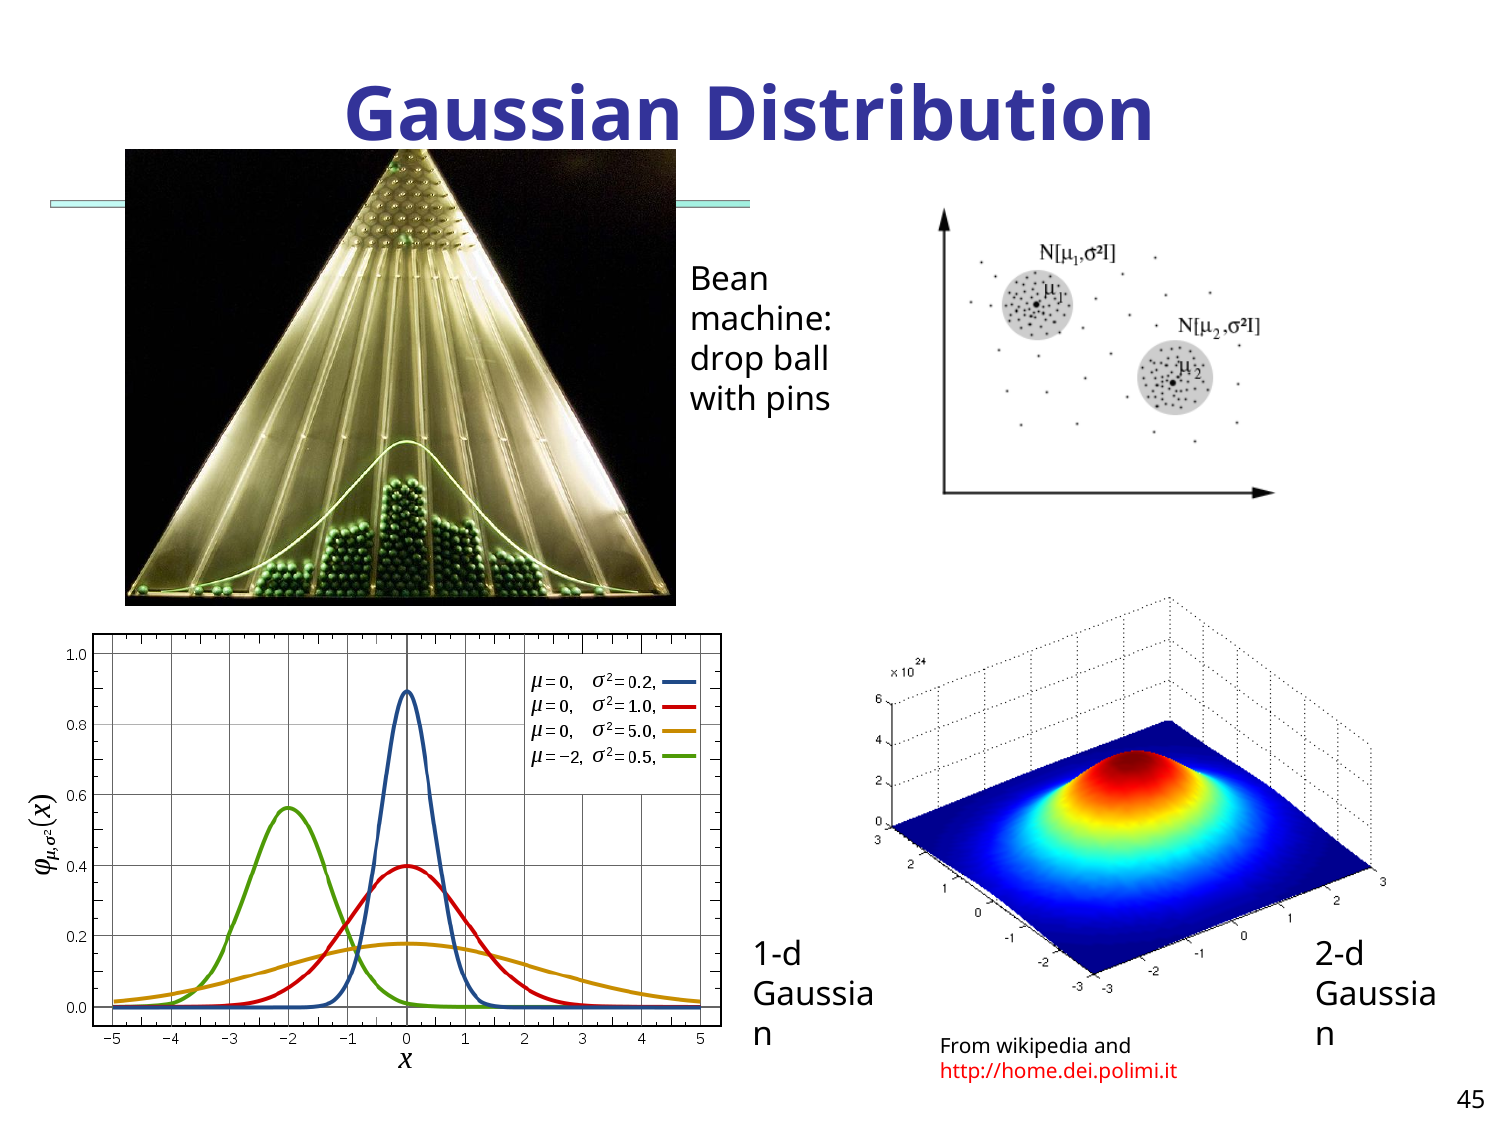

# Gaussian Distribution
Bean machine: drop ball with pins
1-d Gaussian
2-d Gaussian
From wikipedia and http://home.dei.polimi.it